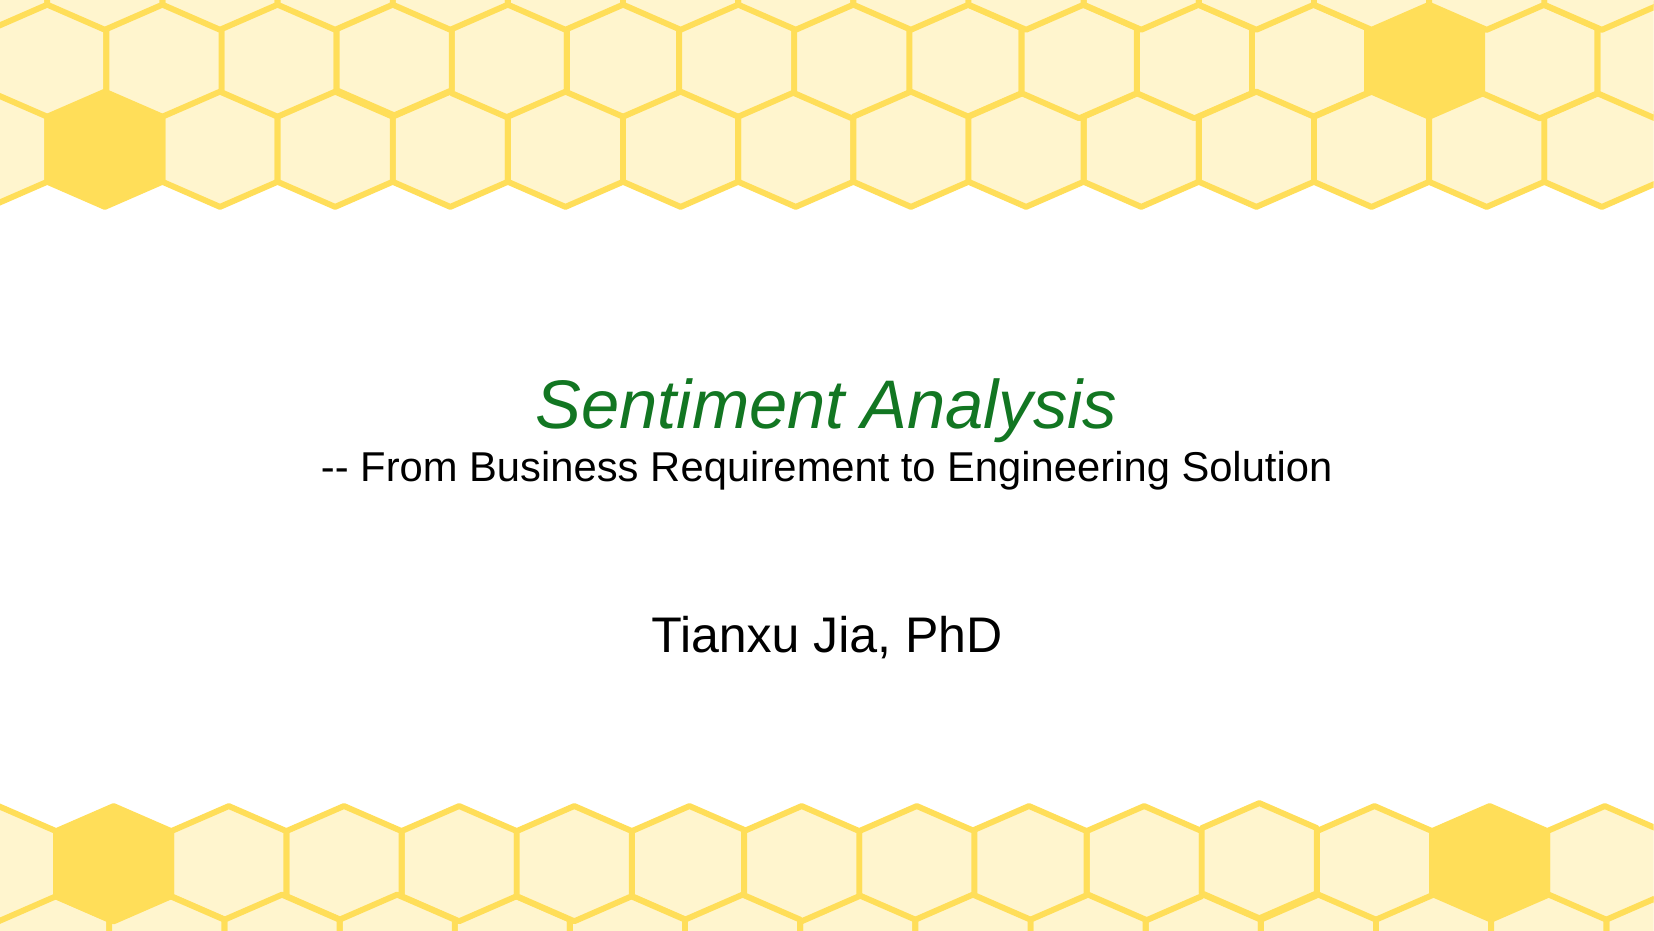

# Sentiment Analysis -- From Business Requirement to Engineering Solution
Tianxu Jia, PhD